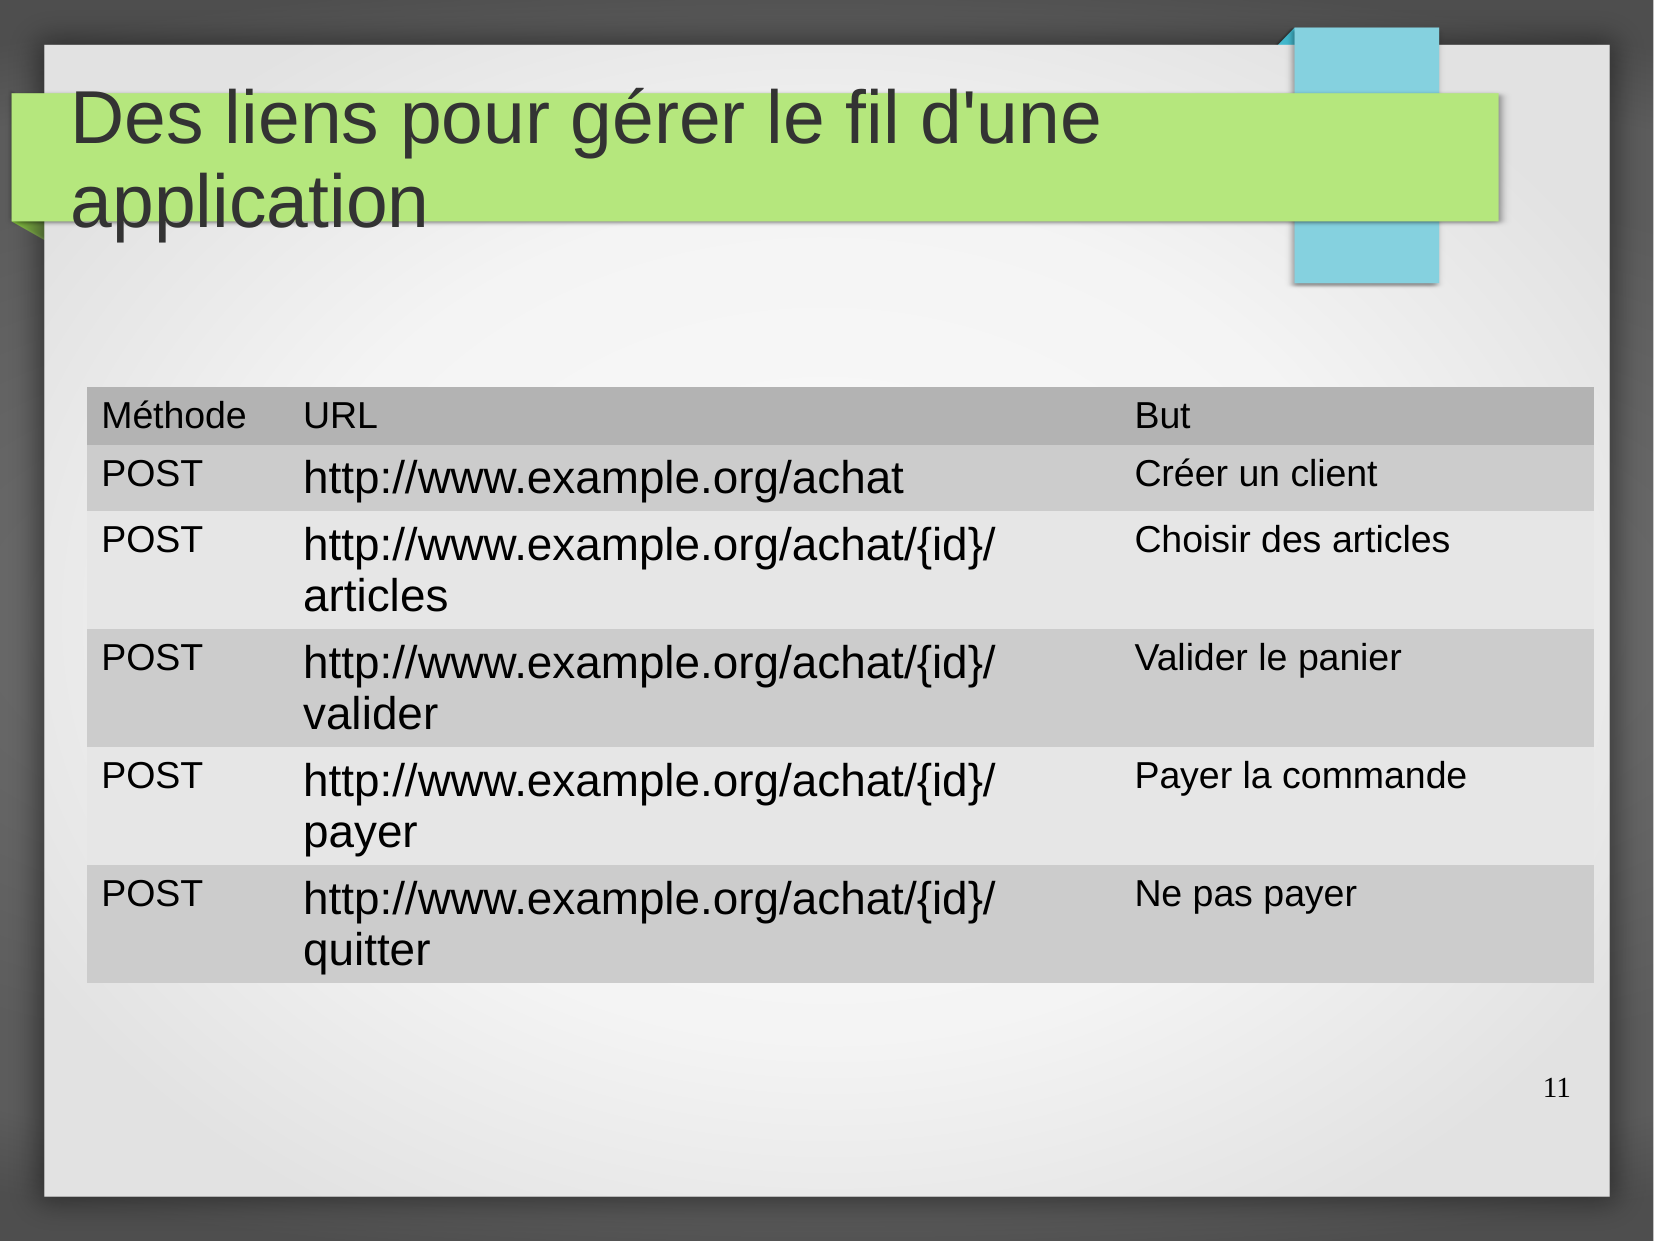

# Des liens pour gérer le fil d'une application
| Méthode | URL | But |
| --- | --- | --- |
| POST | http://www.example.org/achat | Créer un client |
| POST | http://www.example.org/achat/{id}/articles | Choisir des articles |
| POST | http://www.example.org/achat/{id}/valider | Valider le panier |
| POST | http://www.example.org/achat/{id}/payer | Payer la commande |
| POST | http://www.example.org/achat/{id}/quitter | Ne pas payer |
11